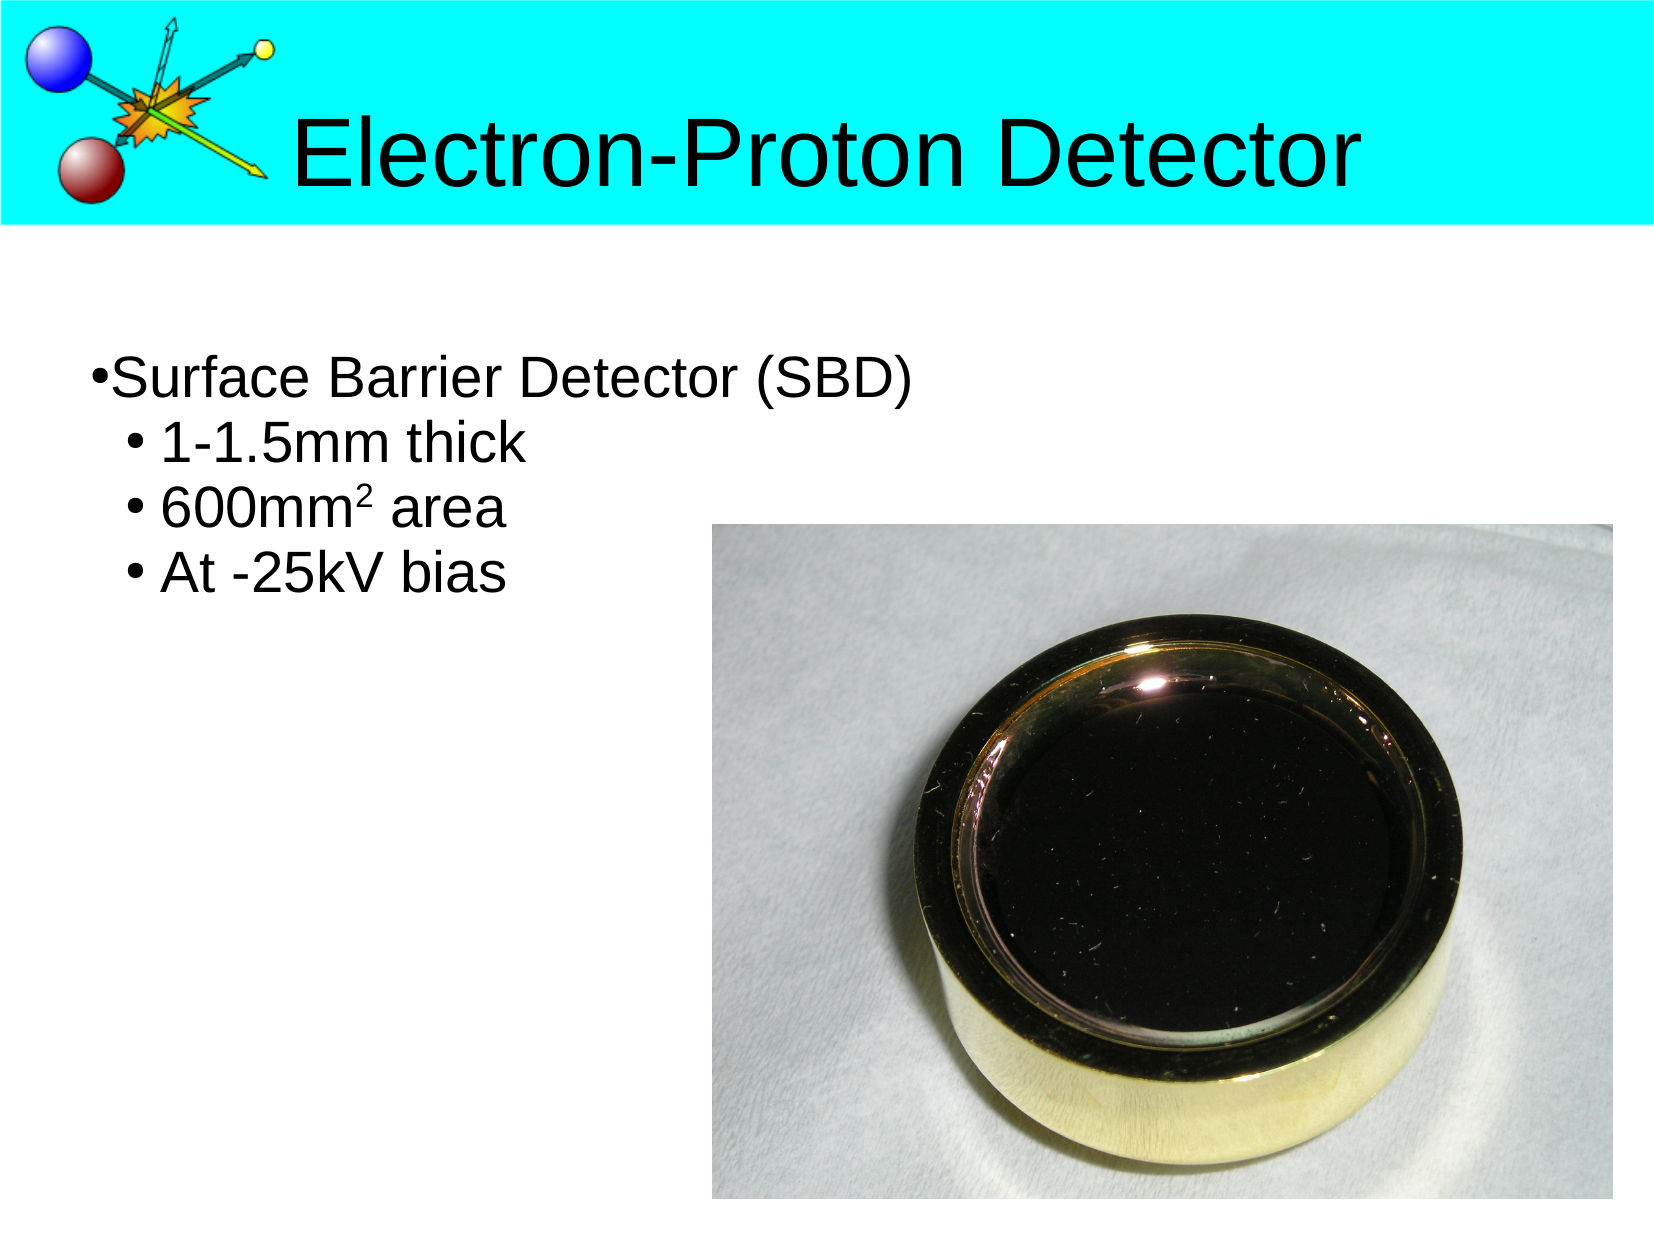

# Electron-Proton Detector
Surface Barrier Detector (SBD)
1-1.5mm thick
600mm2 area
At -25kV bias